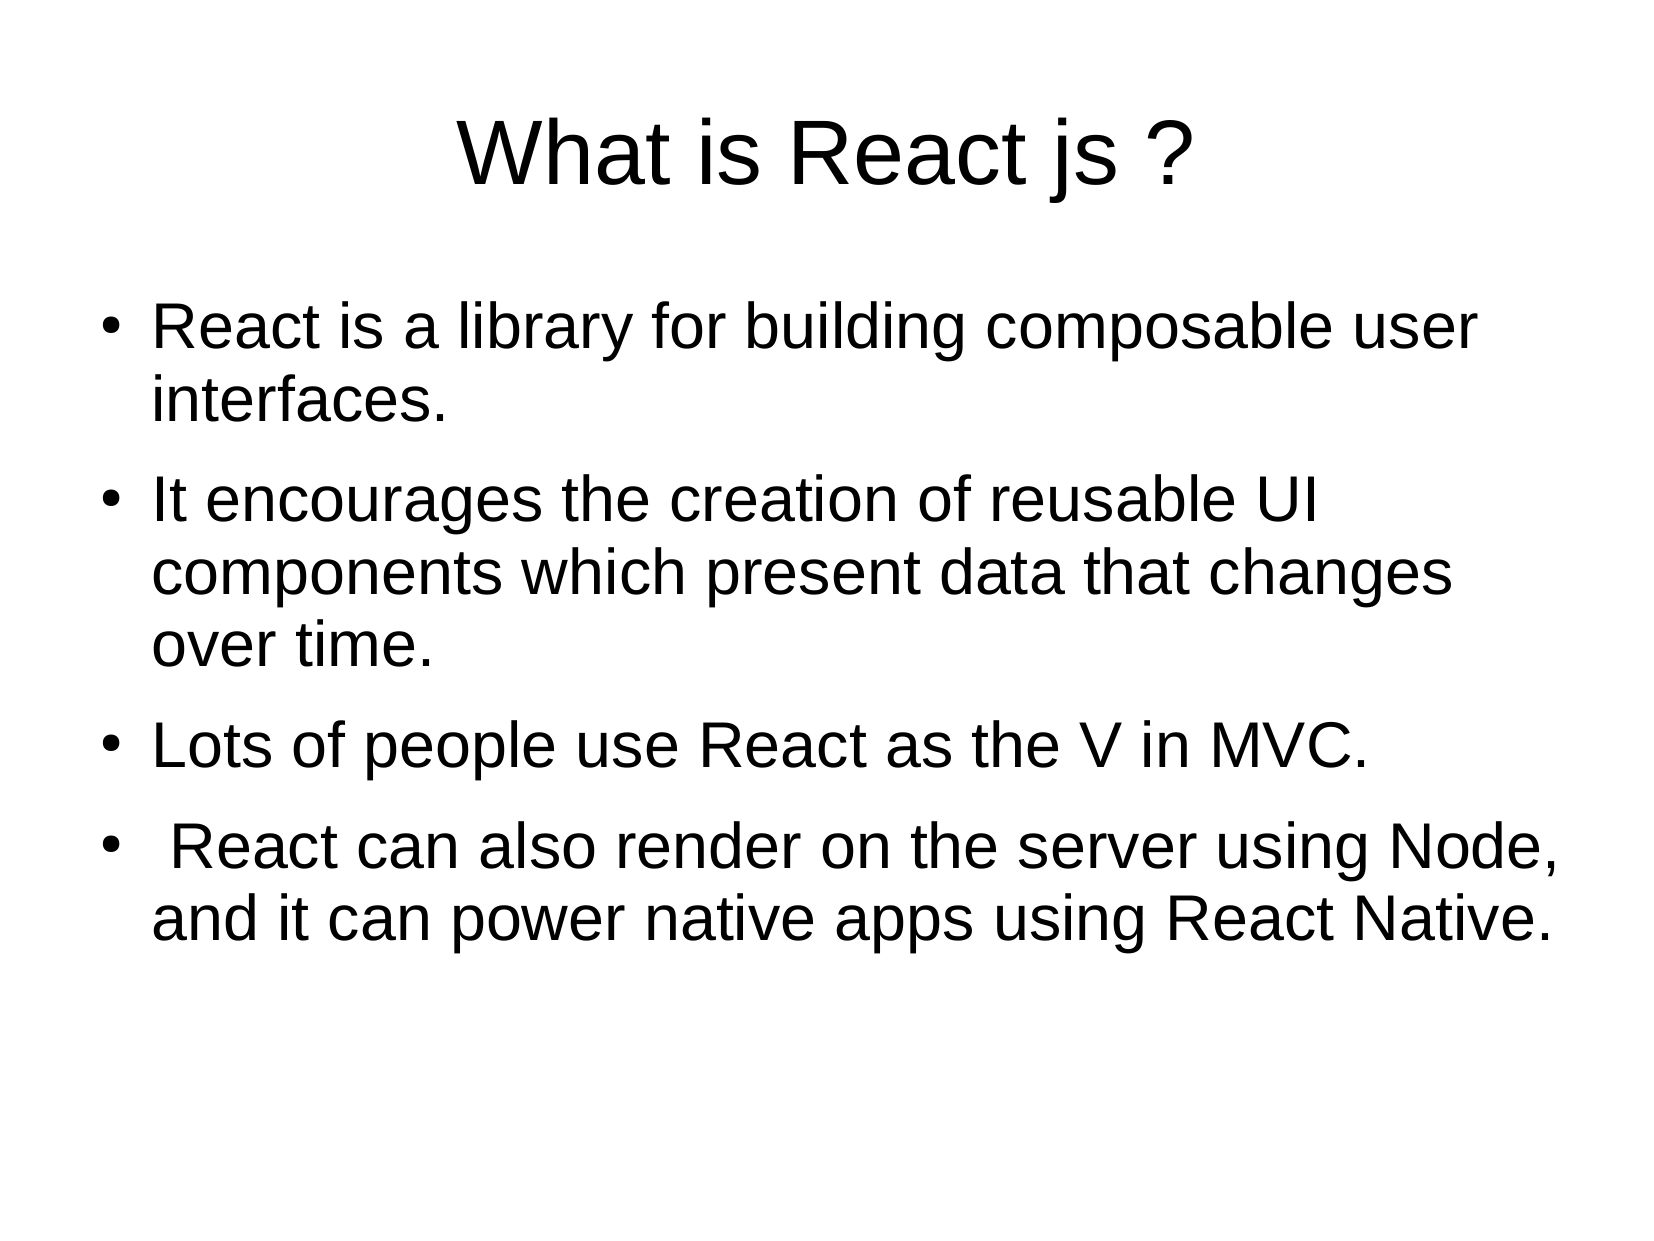

# What is React js ?
React is a library for building composable user interfaces.
It encourages the creation of reusable UI components which present data that changes over time.
Lots of people use React as the V in MVC.
 React can also render on the server using Node, and it can power native apps using React Native.